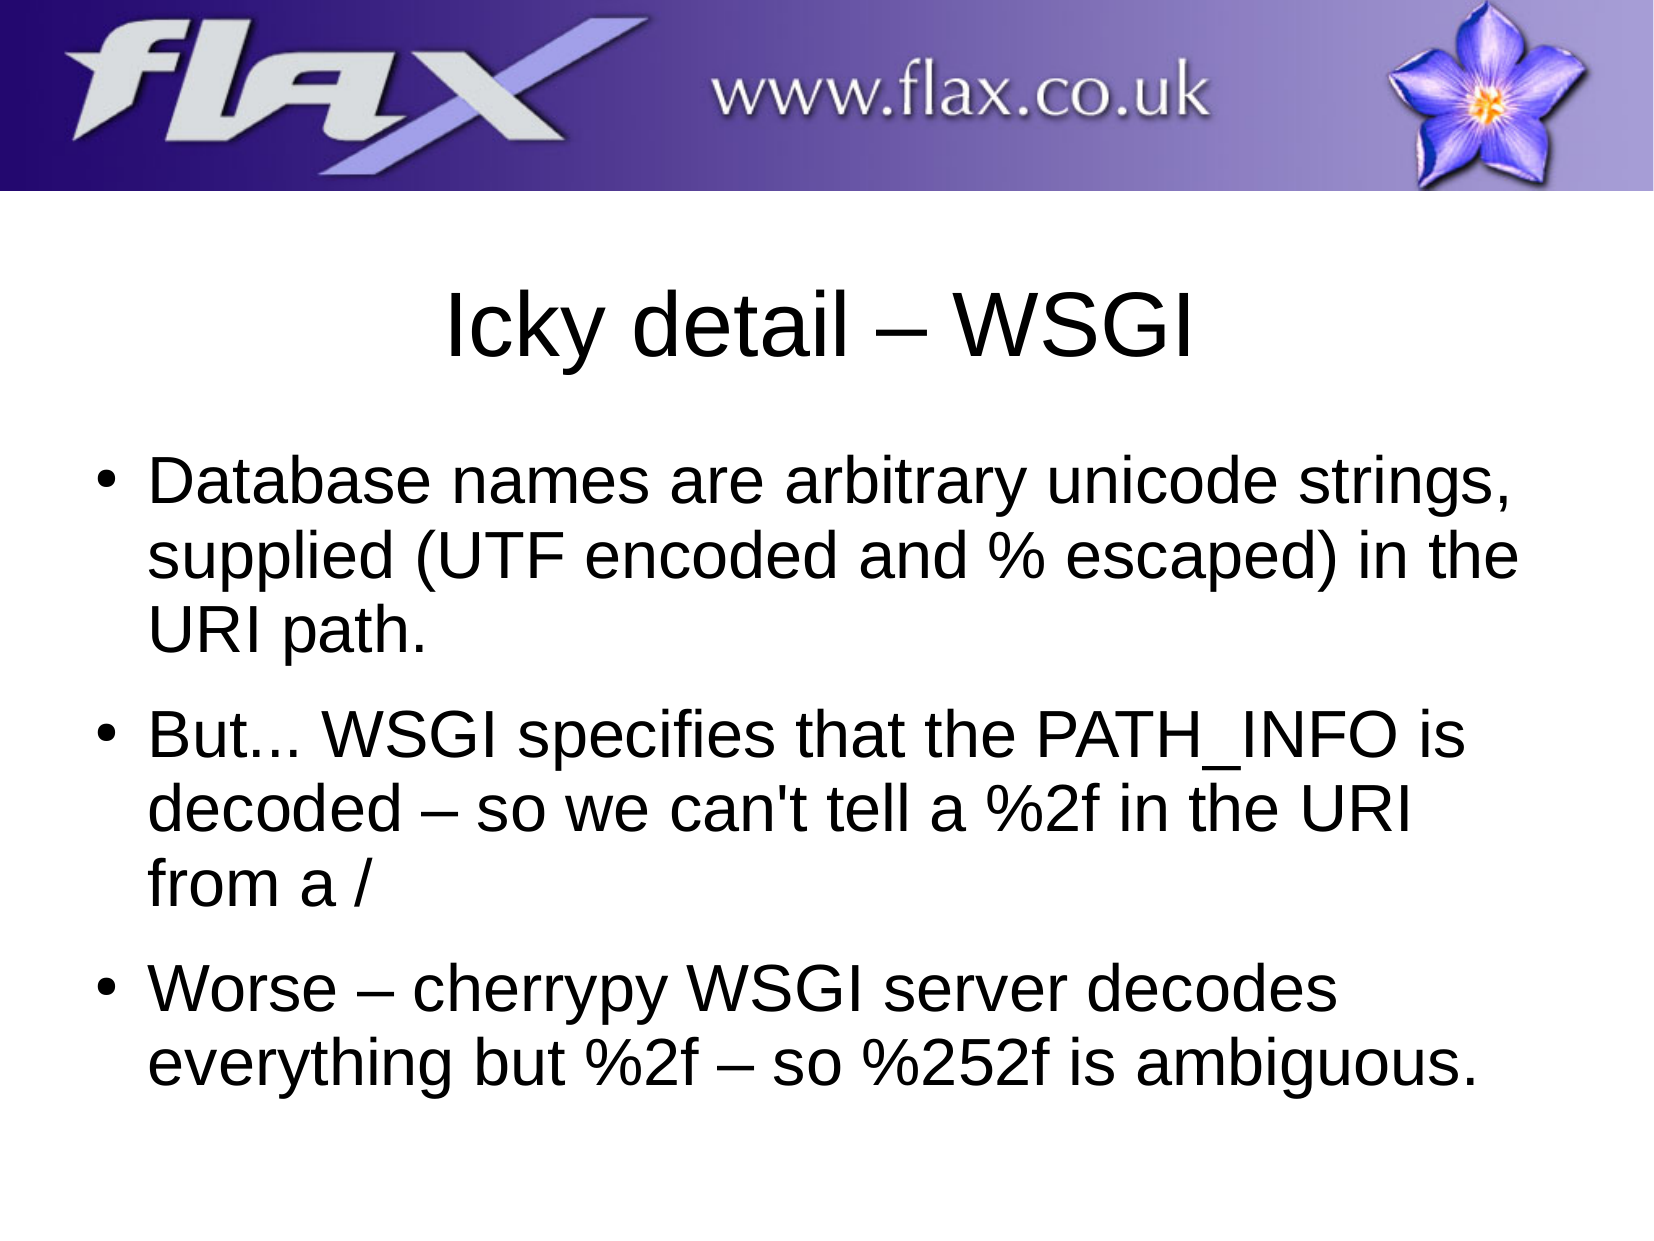

# Icky detail – WSGI
Database names are arbitrary unicode strings, supplied (UTF encoded and % escaped) in the URI path.
But... WSGI specifies that the PATH_INFO is decoded – so we can't tell a %2f in the URI from a /
Worse – cherrypy WSGI server decodes everything but %2f – so %252f is ambiguous.